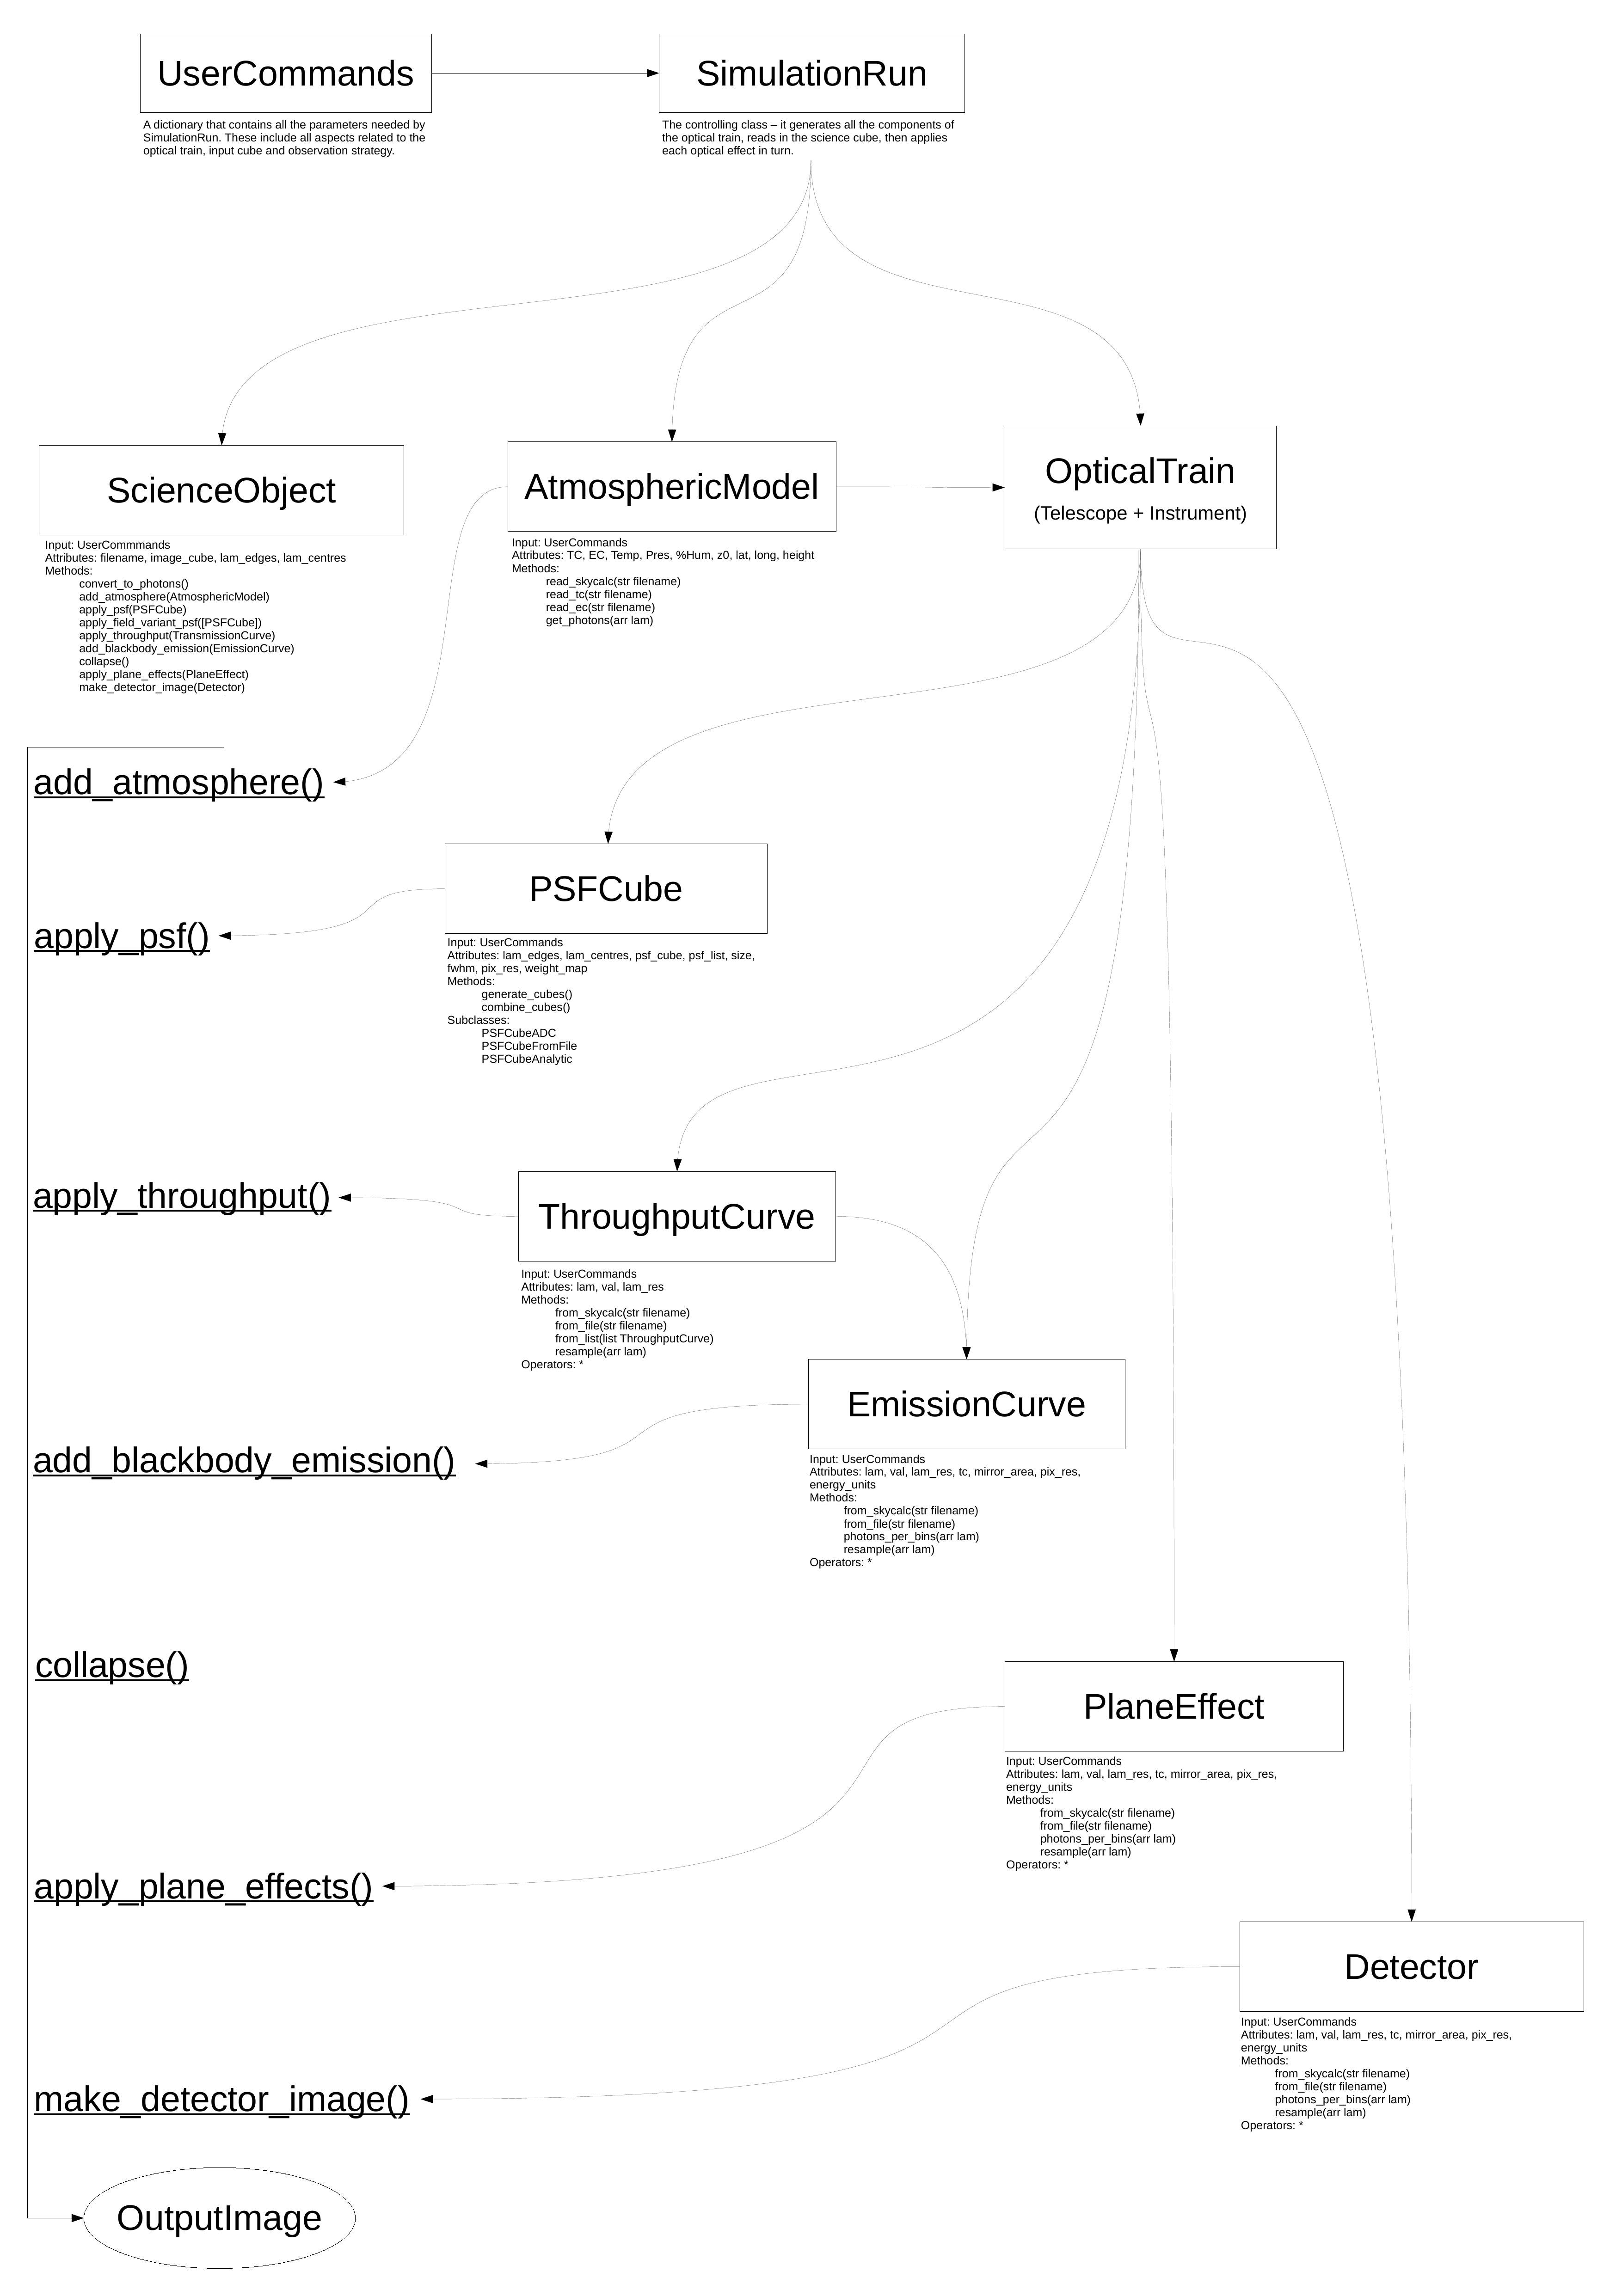

UserCommands
A dictionary that contains all the parameters needed by SimulationRun. These include all aspects related to the optical train, input cube and observation strategy.
SimulationRun
The controlling class – it generates all the components of the optical train, reads in the science cube, then applies each optical effect in turn.
OpticalTrain
(Telescope + Instrument)
AtmosphericModel
Input: UserCommands
Attributes: TC, EC, Temp, Pres, %Hum, z0, lat, long, height
Methods:
	read_skycalc(str filename)
	read_tc(str filename)
	read_ec(str filename)
	get_photons(arr lam)
ScienceObject
Input: UserCommmands
Attributes: filename, image_cube, lam_edges, lam_centres
Methods:
	convert_to_photons()
	add_atmosphere(AtmosphericModel)
	apply_psf(PSFCube)
	apply_field_variant_psf([PSFCube])
	apply_throughput(TransmissionCurve)
	add_blackbody_emission(EmissionCurve)
	collapse()
	apply_plane_effects(PlaneEffect)
	make_detector_image(Detector)
add_atmosphere()
PSFCube
Input: UserCommands
Attributes: lam_edges, lam_centres, psf_cube, psf_list, size, fwhm, pix_res, weight_map
Methods:
	generate_cubes()
	combine_cubes()
Subclasses:
	PSFCubeADC
	PSFCubeFromFile
	PSFCubeAnalytic
apply_psf()
ThroughputCurve
Input: UserCommands
Attributes: lam, val, lam_res
Methods:
	from_skycalc(str filename)
	from_file(str filename)
	from_list(list ThroughputCurve)
	resample(arr lam)
Operators: *
apply_throughput()
EmissionCurve
Input: UserCommands
Attributes: lam, val, lam_res, tc, mirror_area, pix_res, energy_units
Methods:
	from_skycalc(str filename)
	from_file(str filename)
	photons_per_bins(arr lam)
	resample(arr lam)
Operators: *
add_blackbody_emission()
collapse()
PlaneEffect
Input: UserCommands
Attributes: lam, val, lam_res, tc, mirror_area, pix_res, energy_units
Methods:
	from_skycalc(str filename)
	from_file(str filename)
	photons_per_bins(arr lam)
	resample(arr lam)
Operators: *
apply_plane_effects()
Detector
Input: UserCommands
Attributes: lam, val, lam_res, tc, mirror_area, pix_res, energy_units
Methods:
	from_skycalc(str filename)
	from_file(str filename)
	photons_per_bins(arr lam)
	resample(arr lam)
Operators: *
make_detector_image()
OutputImage